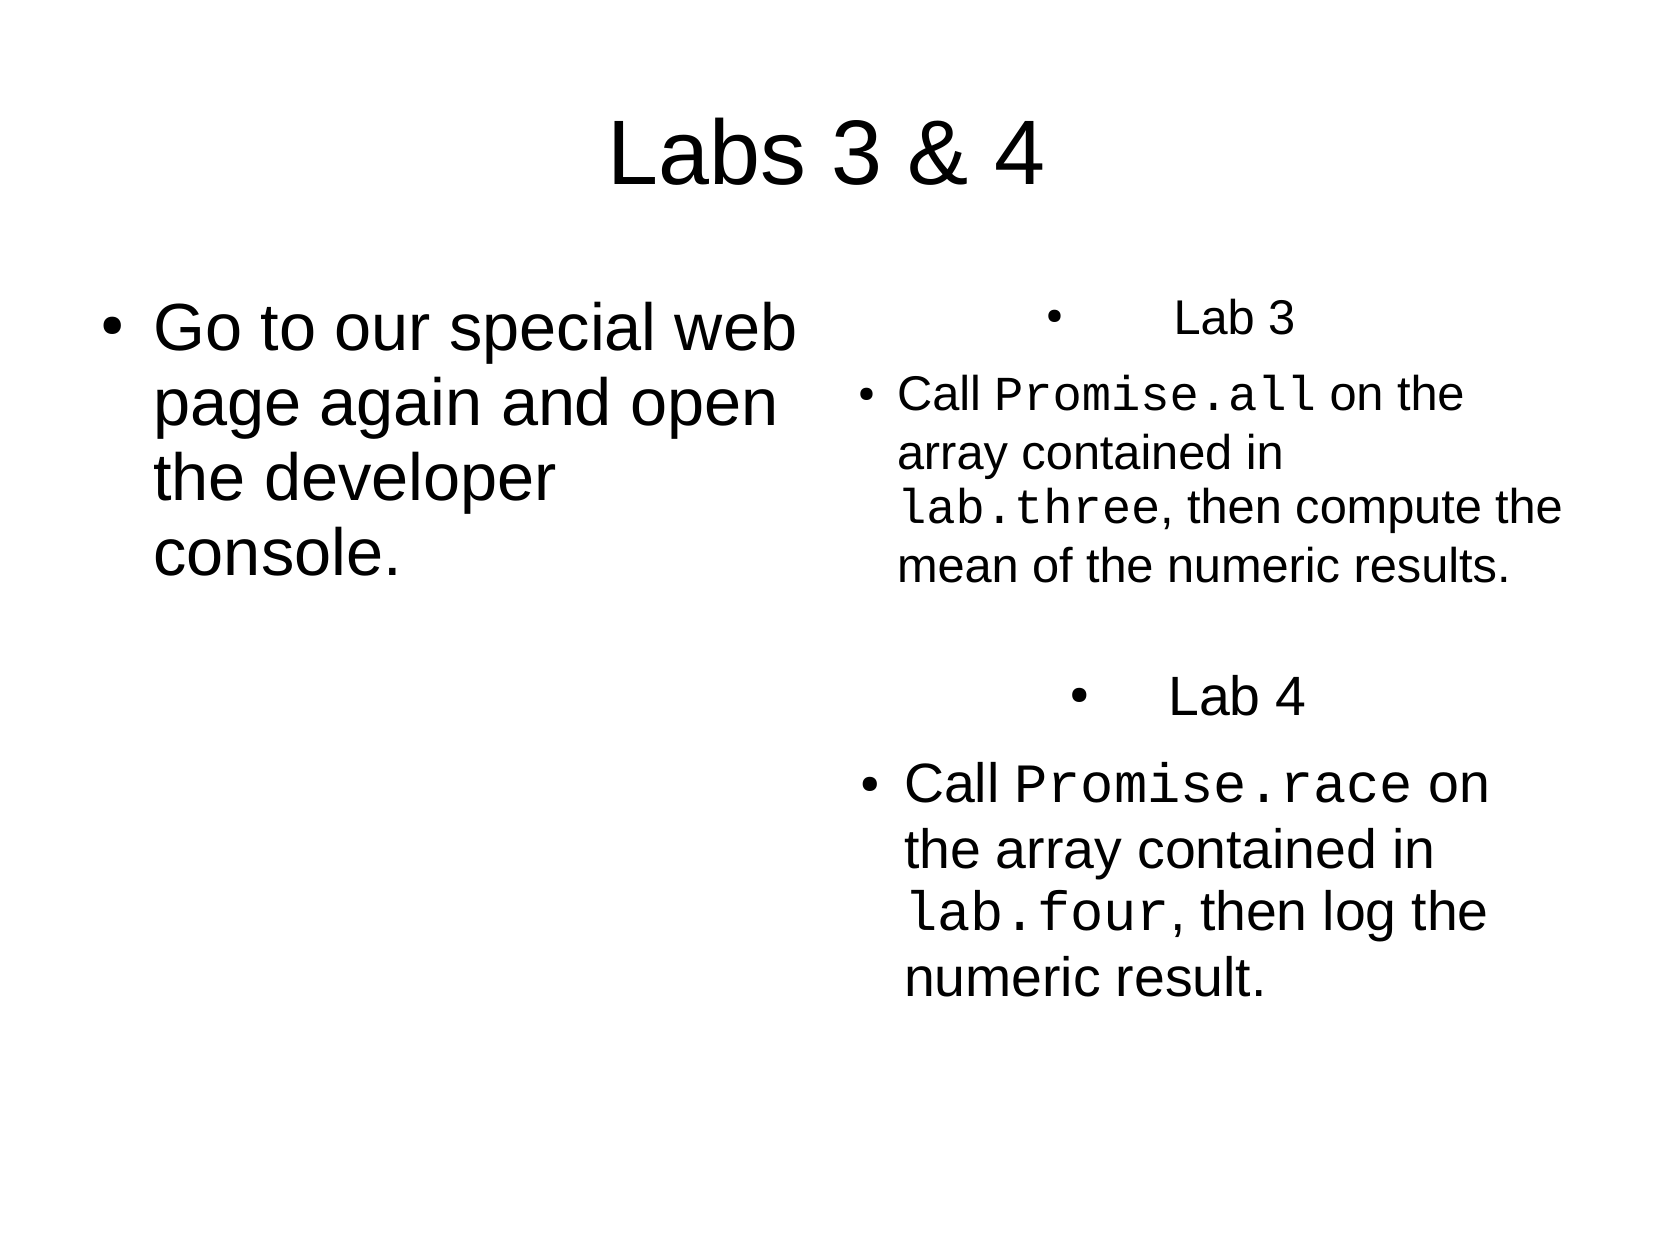

# Labs 3 & 4
Go to our special web page again and open the developer console.
Lab 3
Call Promise.all on the array contained in lab.three, then compute the mean of the numeric results.
Lab 4
Call Promise.race on the array contained in lab.four, then log the numeric result.